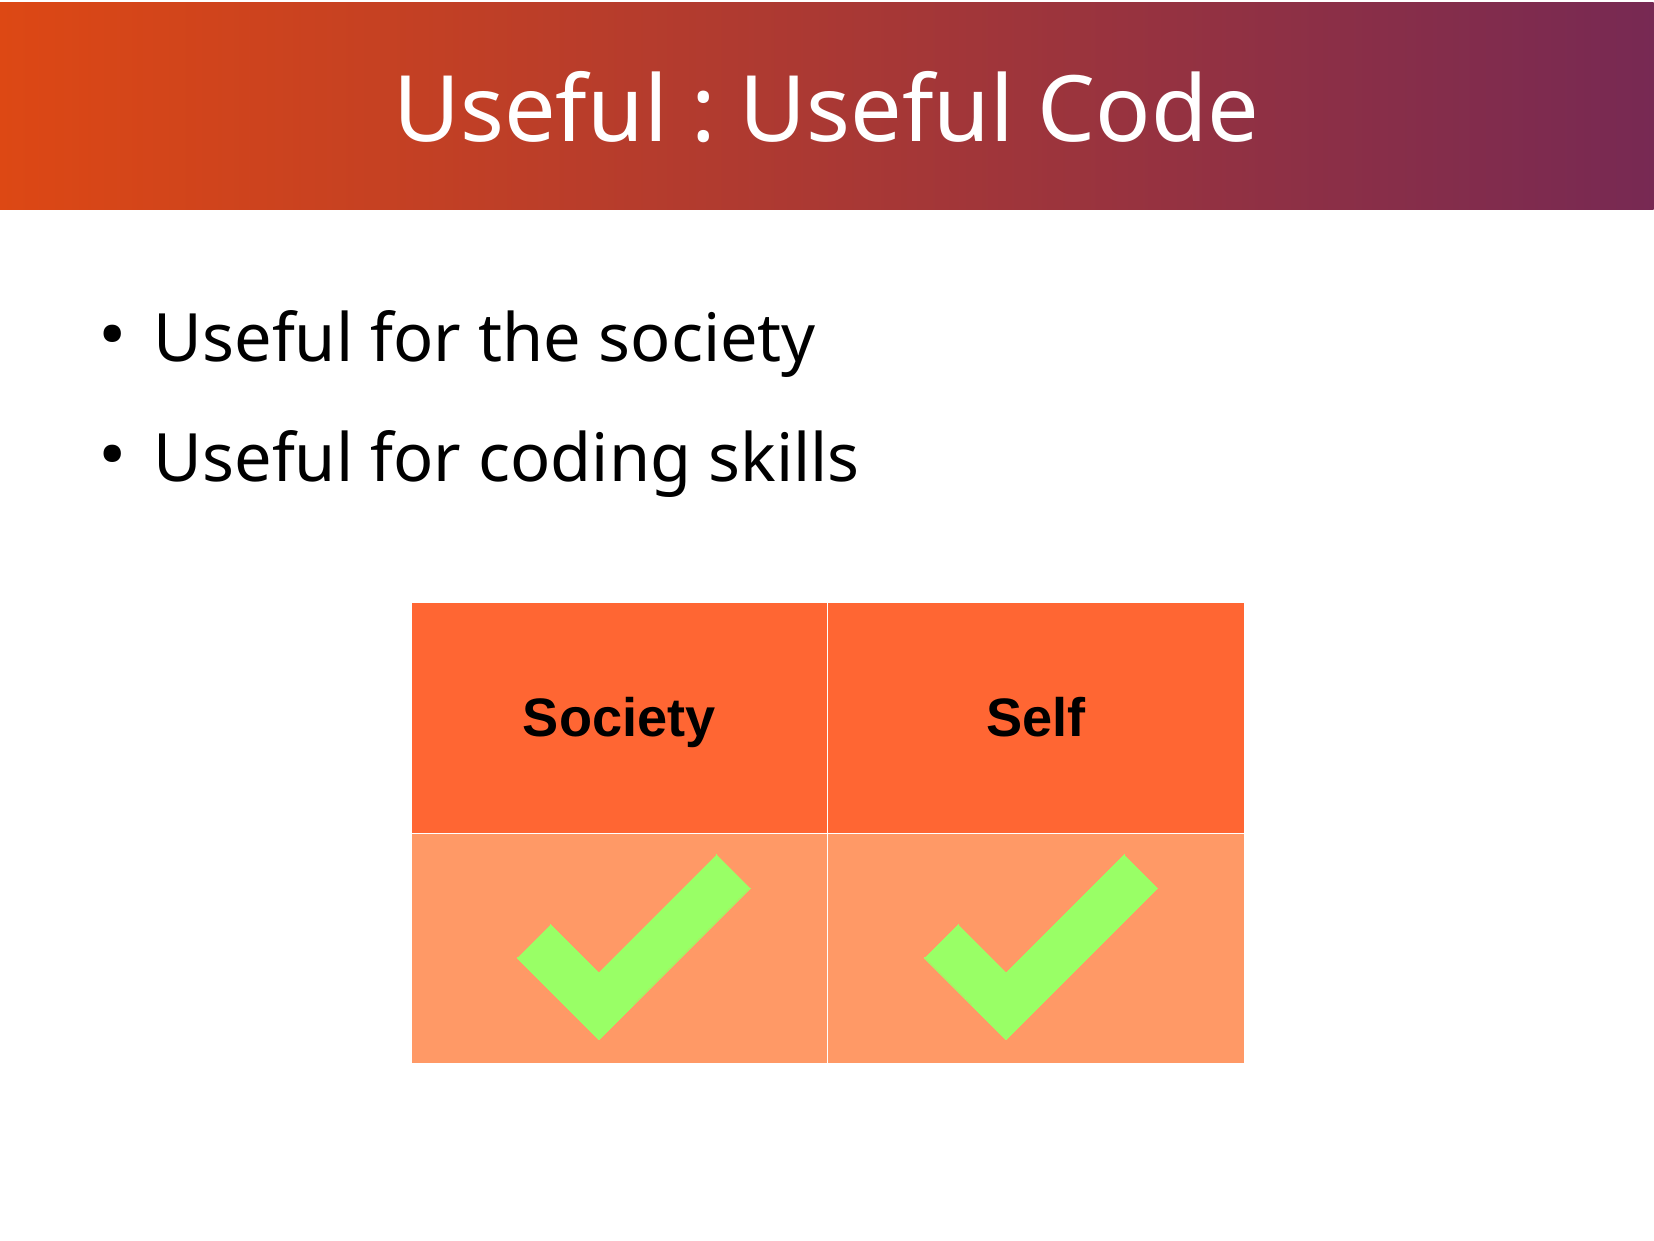

# Useful : Useful Code
Useful for the society
Useful for coding skills
| Society | Self |
| --- | --- |
| | |